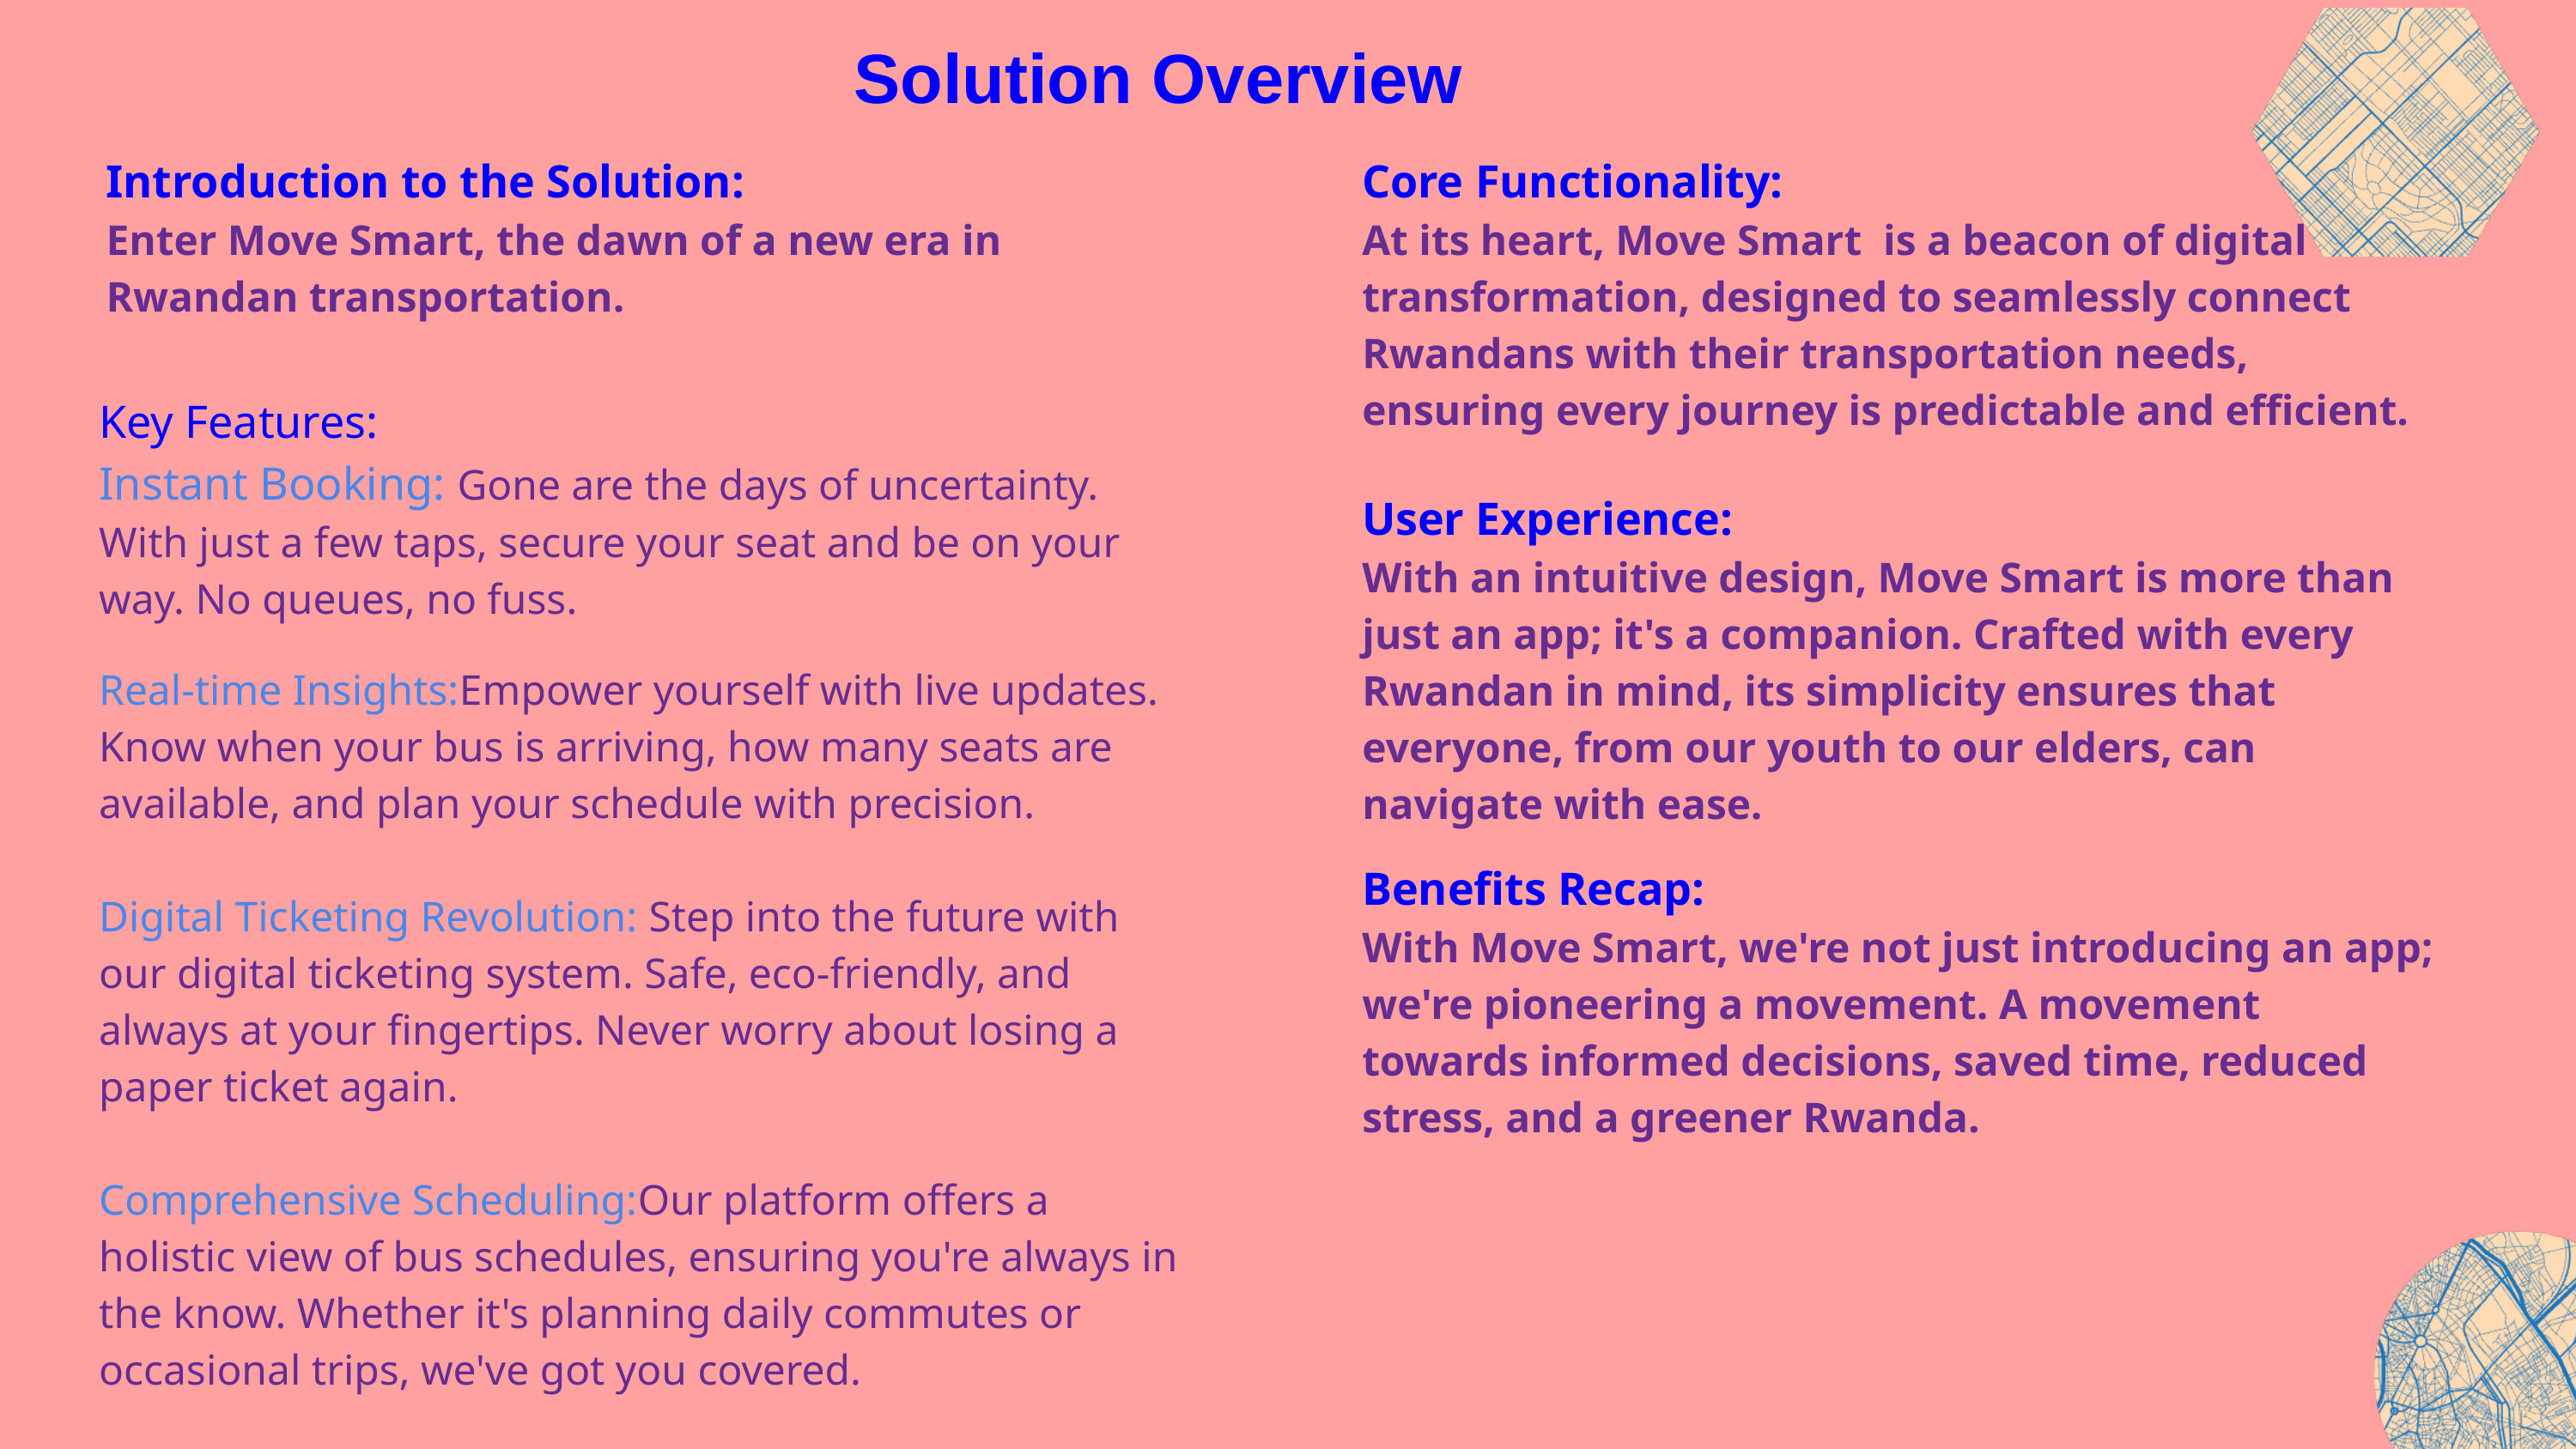

Solution Overview
Introduction to the Solution:
Enter Move Smart, the dawn of a new era in Rwandan transportation.
Core Functionality:
At its heart, Move Smart is a beacon of digital transformation, designed to seamlessly connect Rwandans with their transportation needs, ensuring every journey is predictable and efficient.
Key Features:
Instant Booking: Gone are the days of uncertainty. With just a few taps, secure your seat and be on your way. No queues, no fuss.
Real-time Insights:Empower yourself with live updates. Know when your bus is arriving, how many seats are available, and plan your schedule with precision.
Digital Ticketing Revolution: Step into the future with our digital ticketing system. Safe, eco-friendly, and always at your fingertips. Never worry about losing a paper ticket again.
Comprehensive Scheduling:Our platform offers a holistic view of bus schedules, ensuring you're always in the know. Whether it's planning daily commutes or occasional trips, we've got you covered.
User Experience:
With an intuitive design, Move Smart is more than just an app; it's a companion. Crafted with every Rwandan in mind, its simplicity ensures that everyone, from our youth to our elders, can navigate with ease.
Benefits Recap:
With Move Smart, we're not just introducing an app; we're pioneering a movement. A movement towards informed decisions, saved time, reduced stress, and a greener Rwanda.